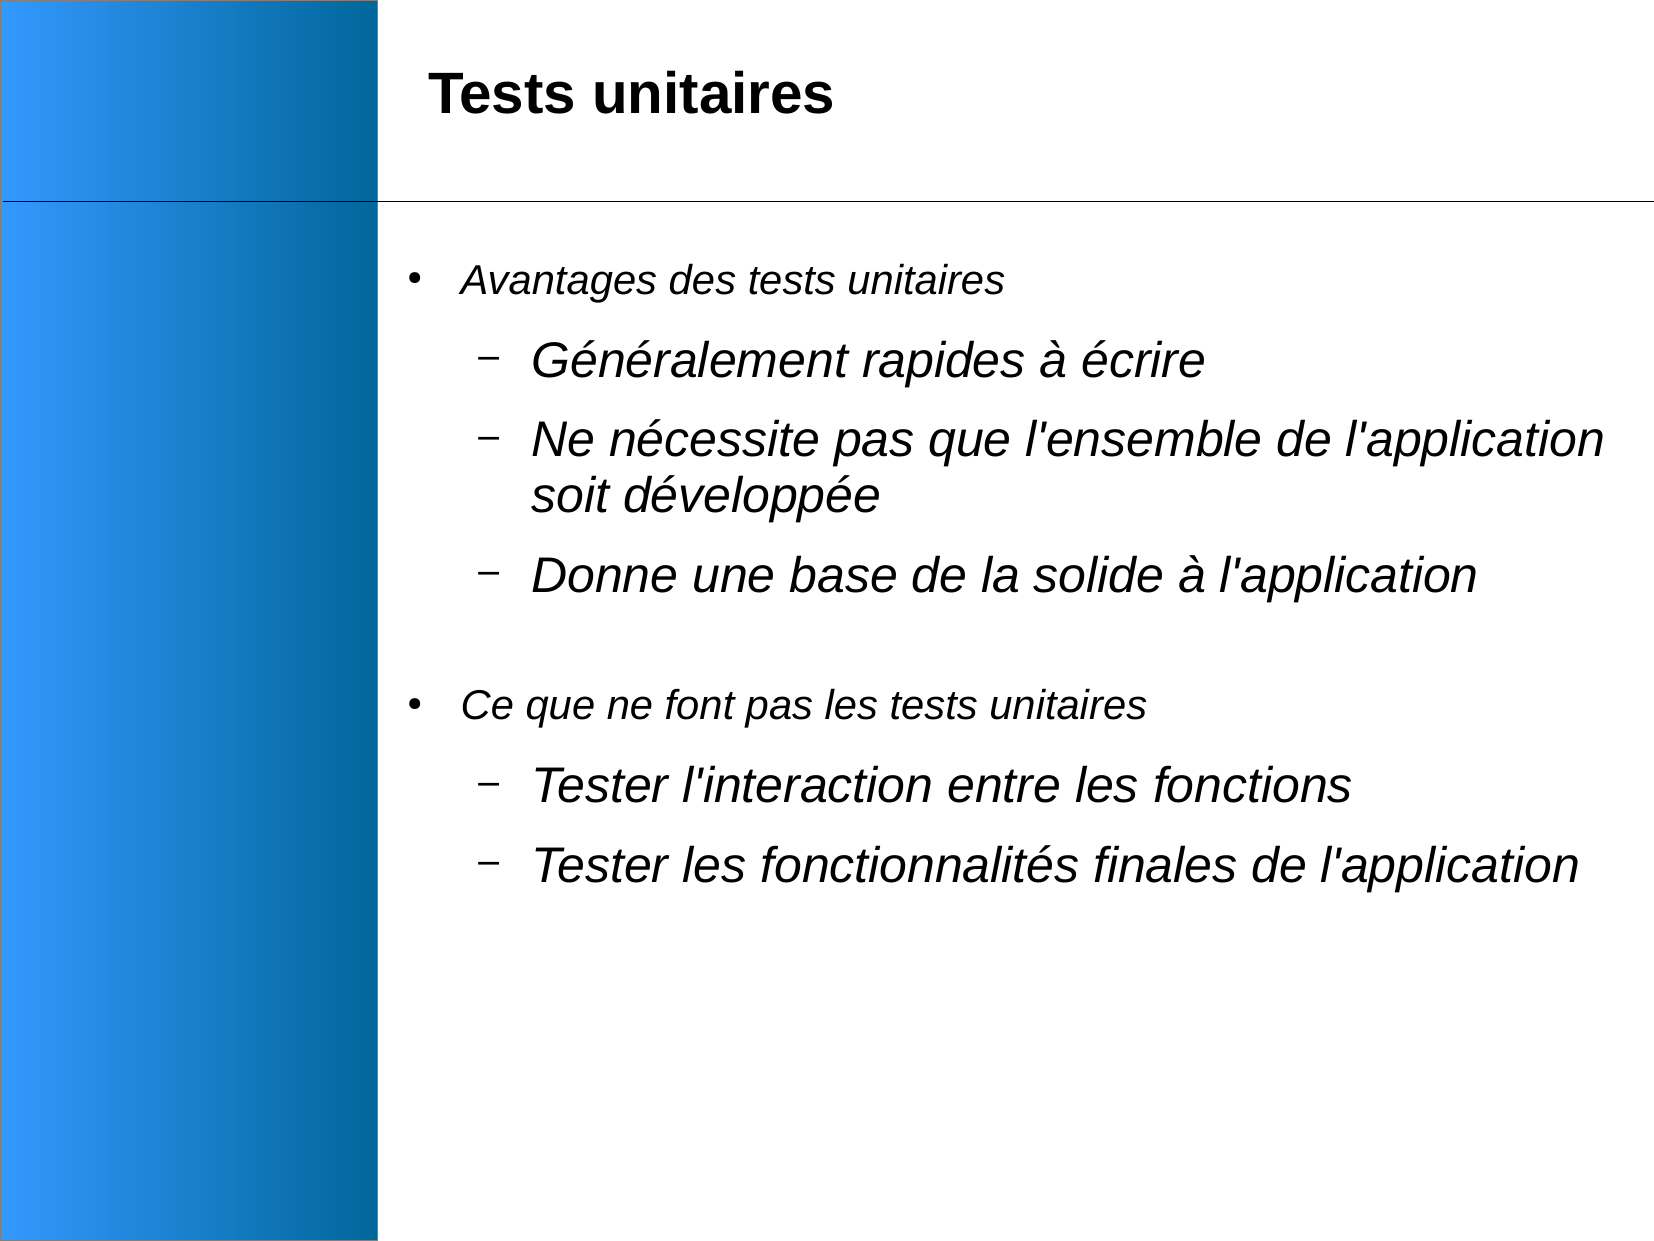

Tests unitaires
# Avantages des tests unitaires
Généralement rapides à écrire
Ne nécessite pas que l'ensemble de l'application soit développée
Donne une base de la solide à l'application
Ce que ne font pas les tests unitaires
Tester l'interaction entre les fonctions
Tester les fonctionnalités finales de l'application